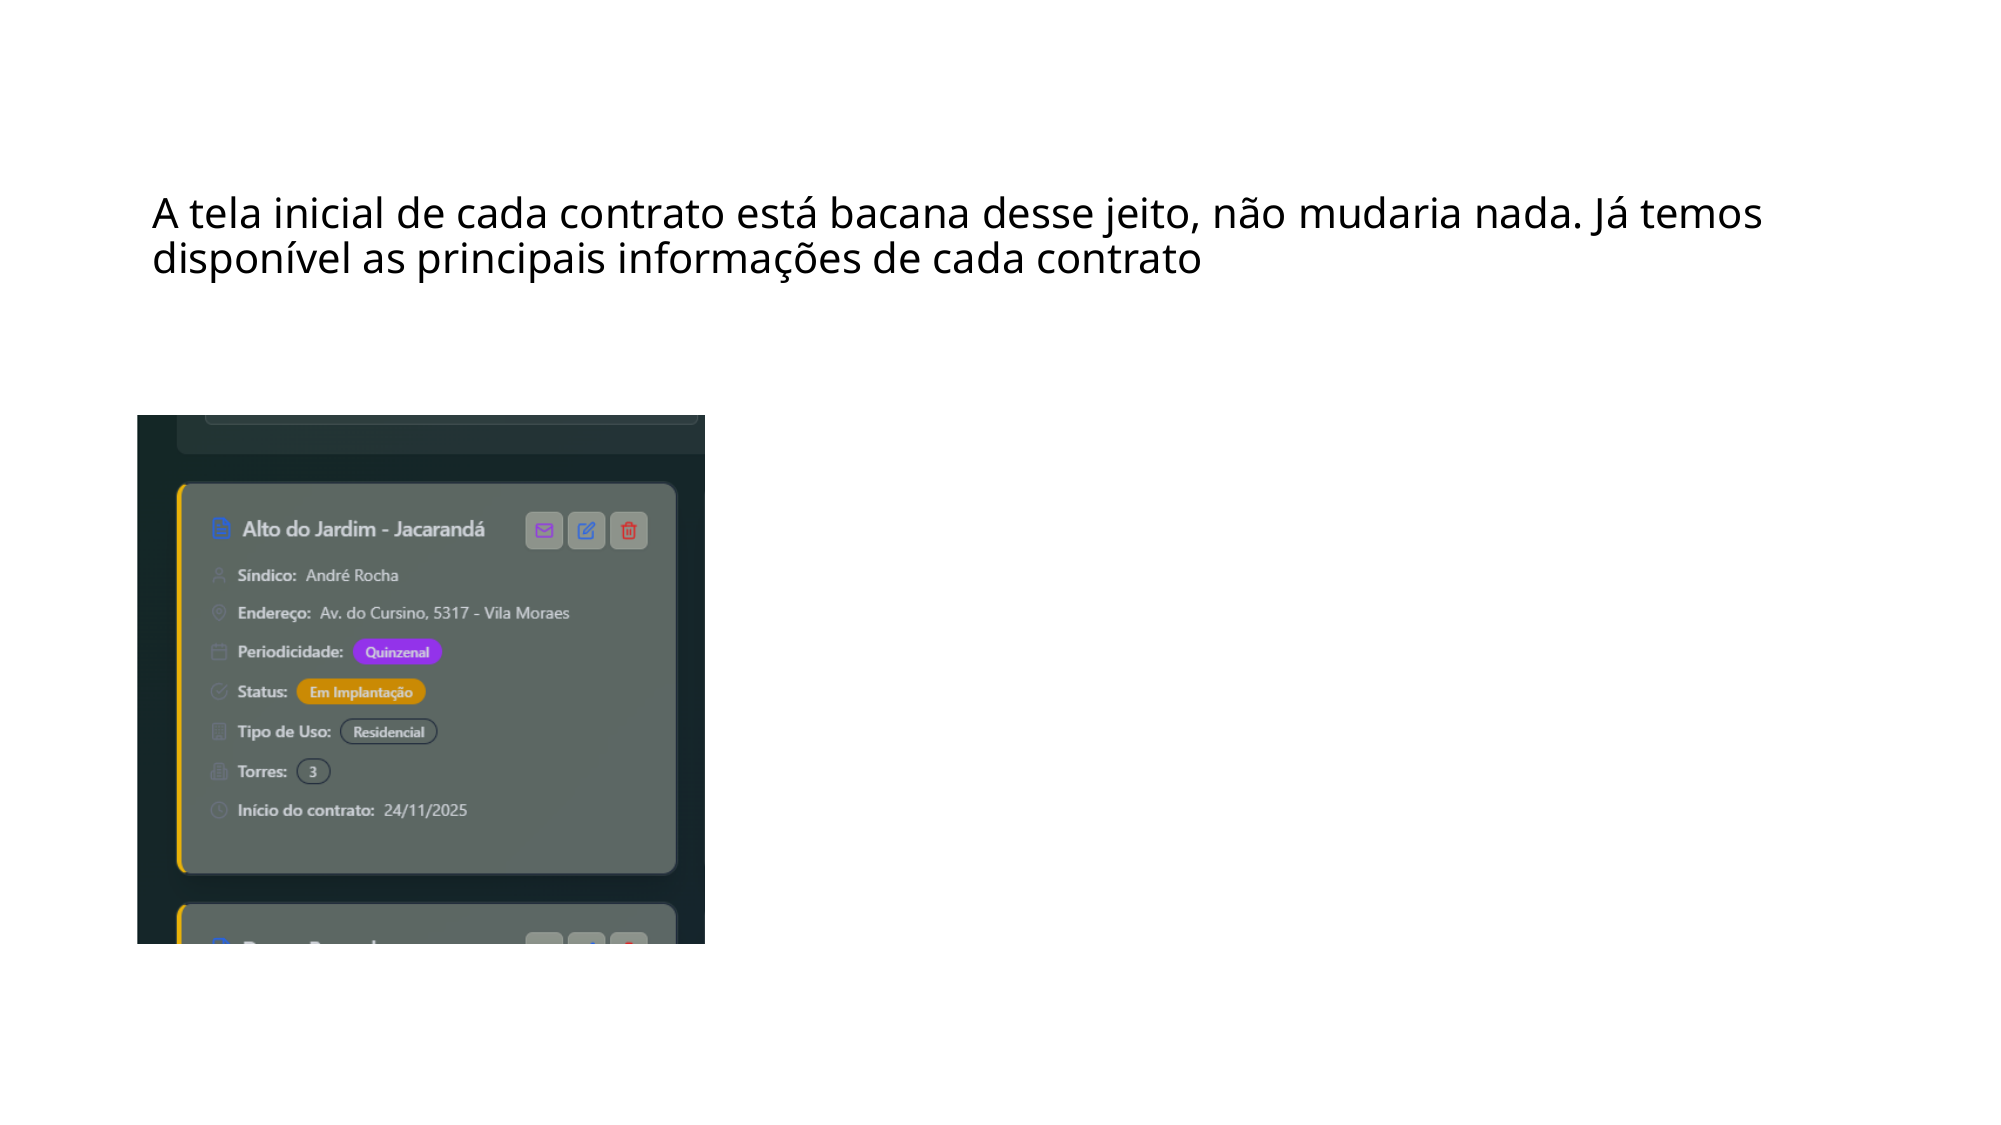

# A tela inicial de cada contrato está bacana desse jeito, não mudaria nada. Já temos disponível as principais informações de cada contrato